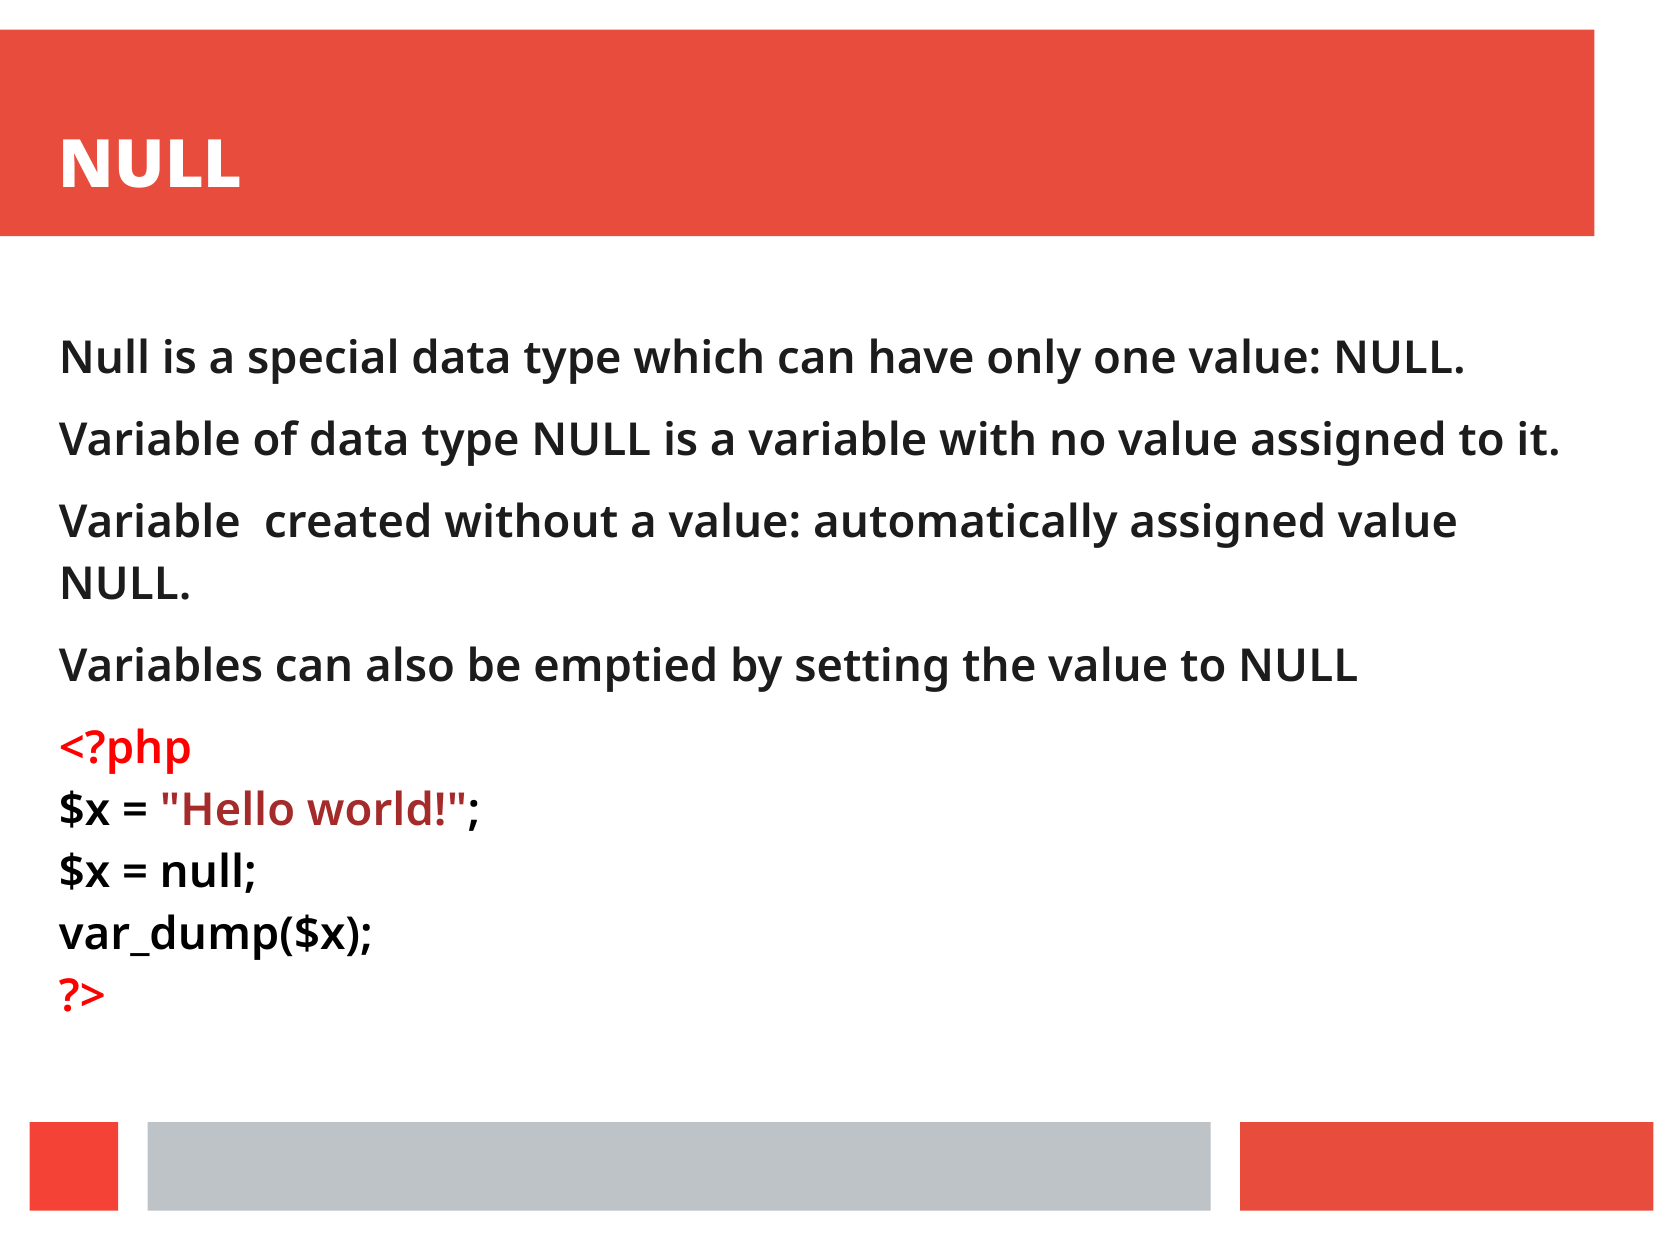

# NULL
Null is a special data type which can have only one value: NULL.
Variable of data type NULL is a variable with no value assigned to it.
Variable created without a value: automatically assigned value NULL.
Variables can also be emptied by setting the value to NULL
<?php
$x = "Hello world!";
$x = null;
var_dump($x);
?>